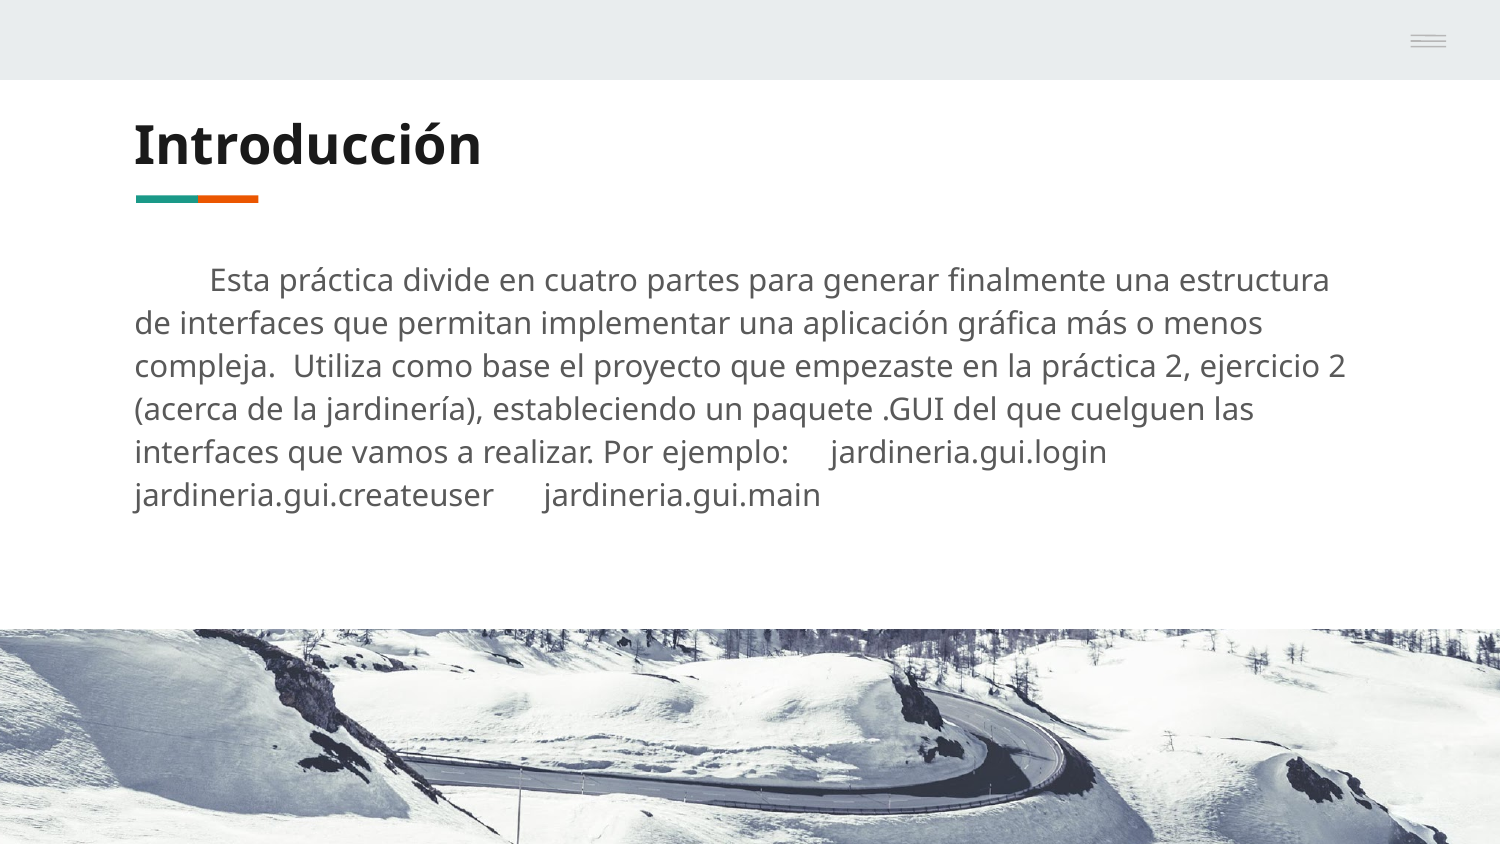

# Introducción
Esta práctica divide en cuatro partes para generar finalmente una estructura de interfaces que permitan implementar una aplicación gráfica más o menos compleja. Utiliza como base el proyecto que empezaste en la práctica 2, ejercicio 2 (acerca de la jardinería), estableciendo un paquete .GUI del que cuelguen las interfaces que vamos a realizar. Por ejemplo: jardineria.gui.login jardineria.gui.createuser jardineria.gui.main